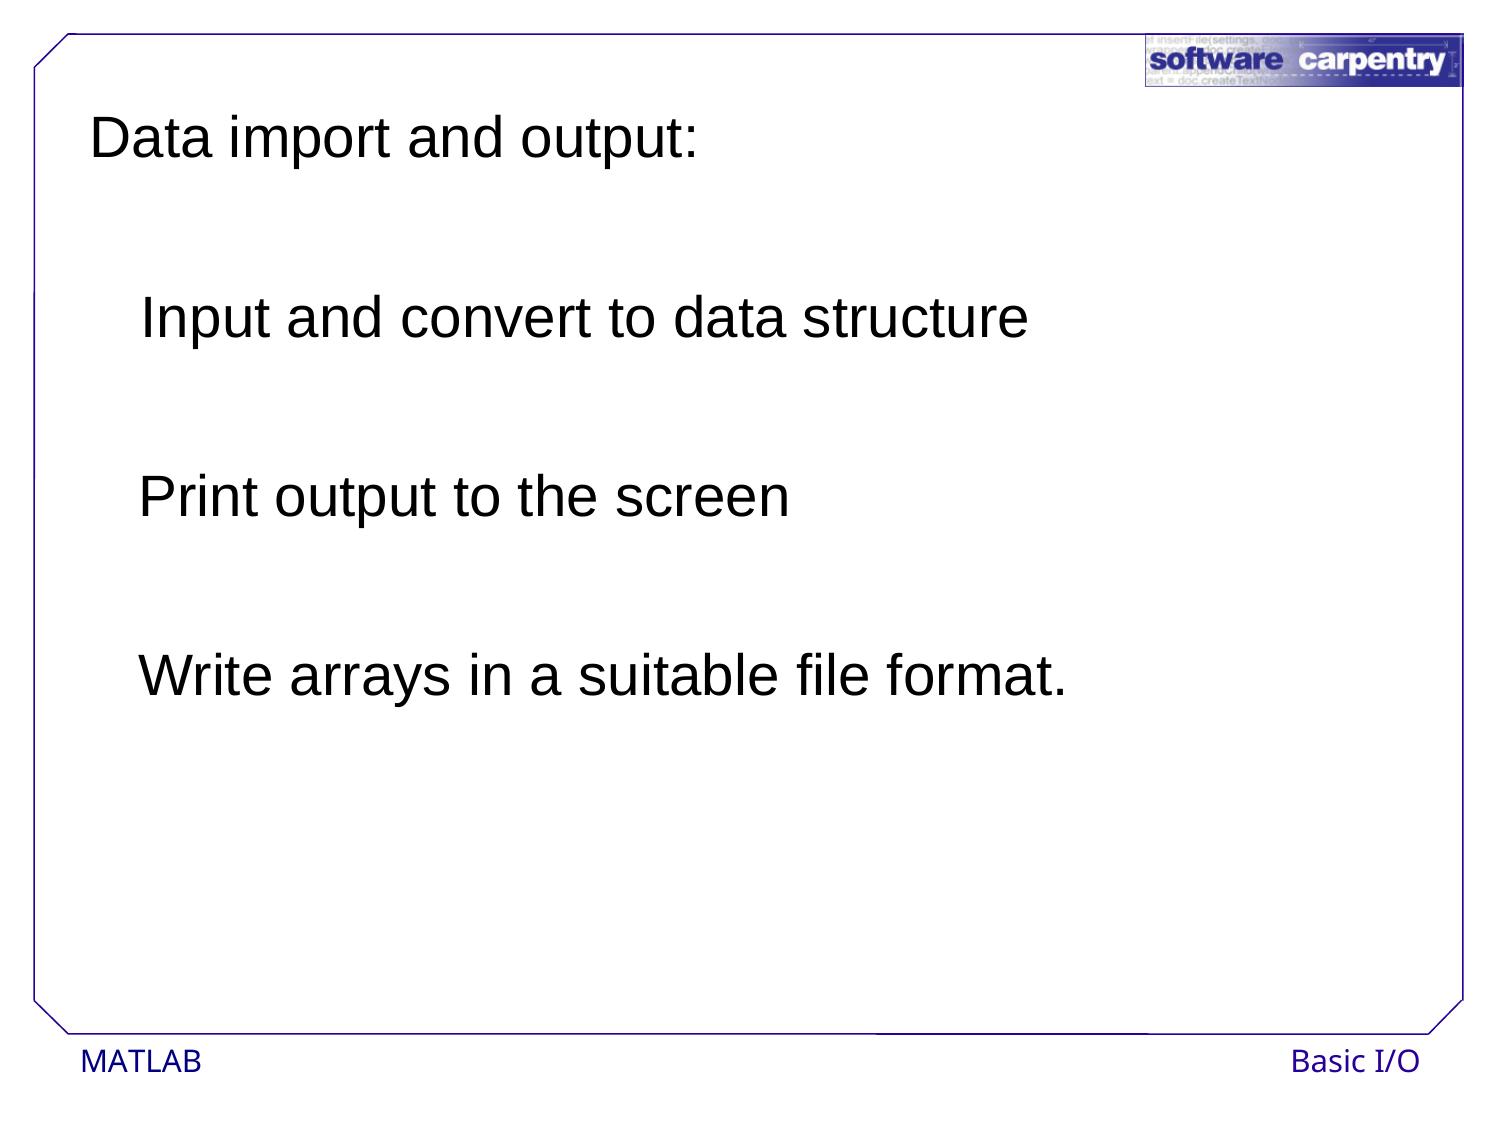

# Data import and output:
	Input and convert to data structure
 Print output to the screen
 Write arrays in a suitable file format.